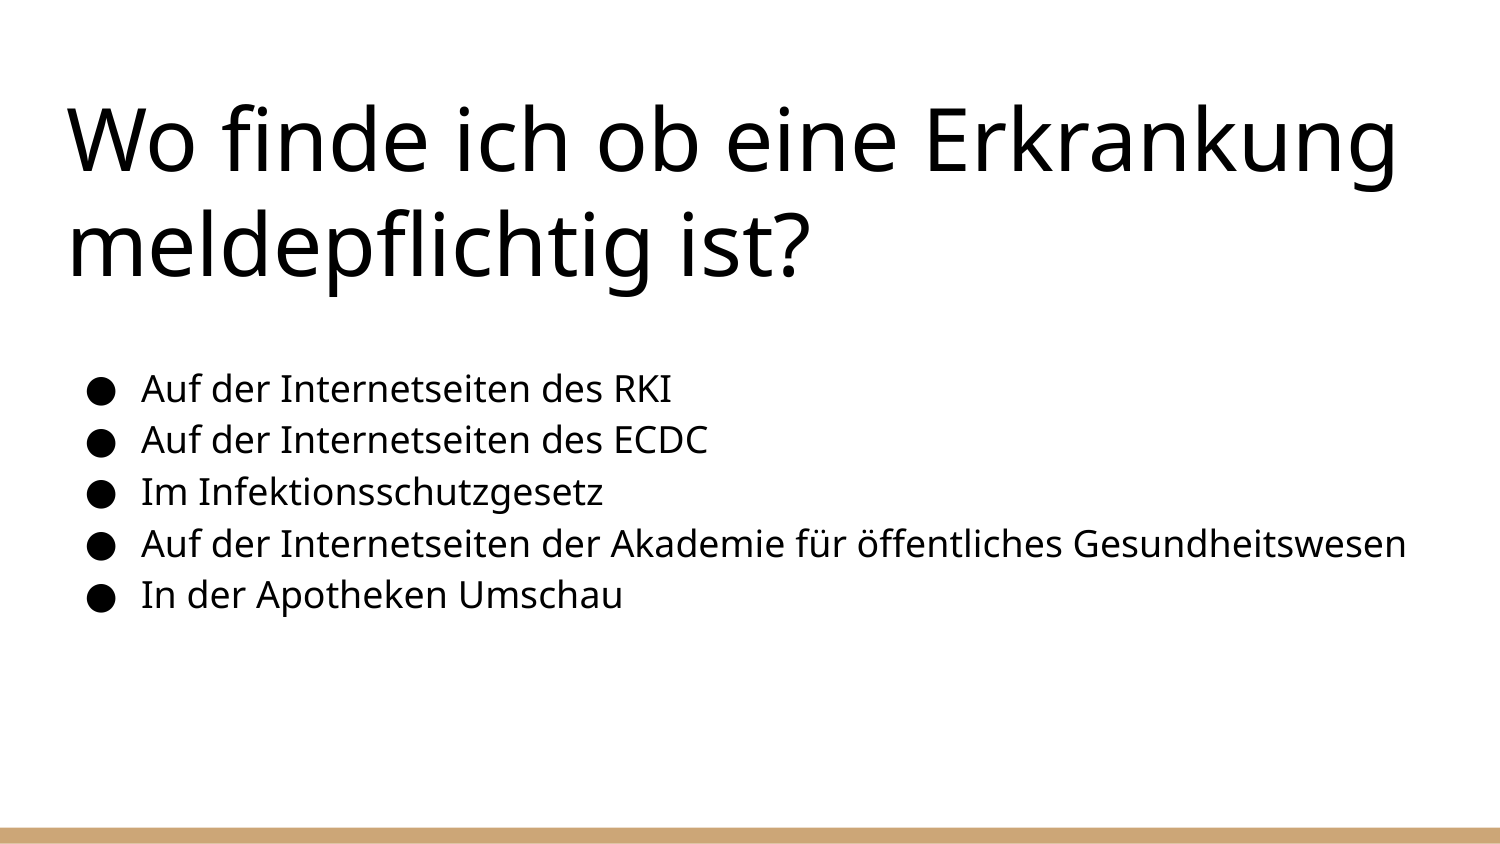

# Wo finde ich ob eine Erkrankung meldepflichtig ist?
Auf der Internetseiten des RKI
Auf der Internetseiten des ECDC
Im Infektionsschutzgesetz
Auf der Internetseiten der Akademie für öffentliches Gesundheitswesen
In der Apotheken Umschau